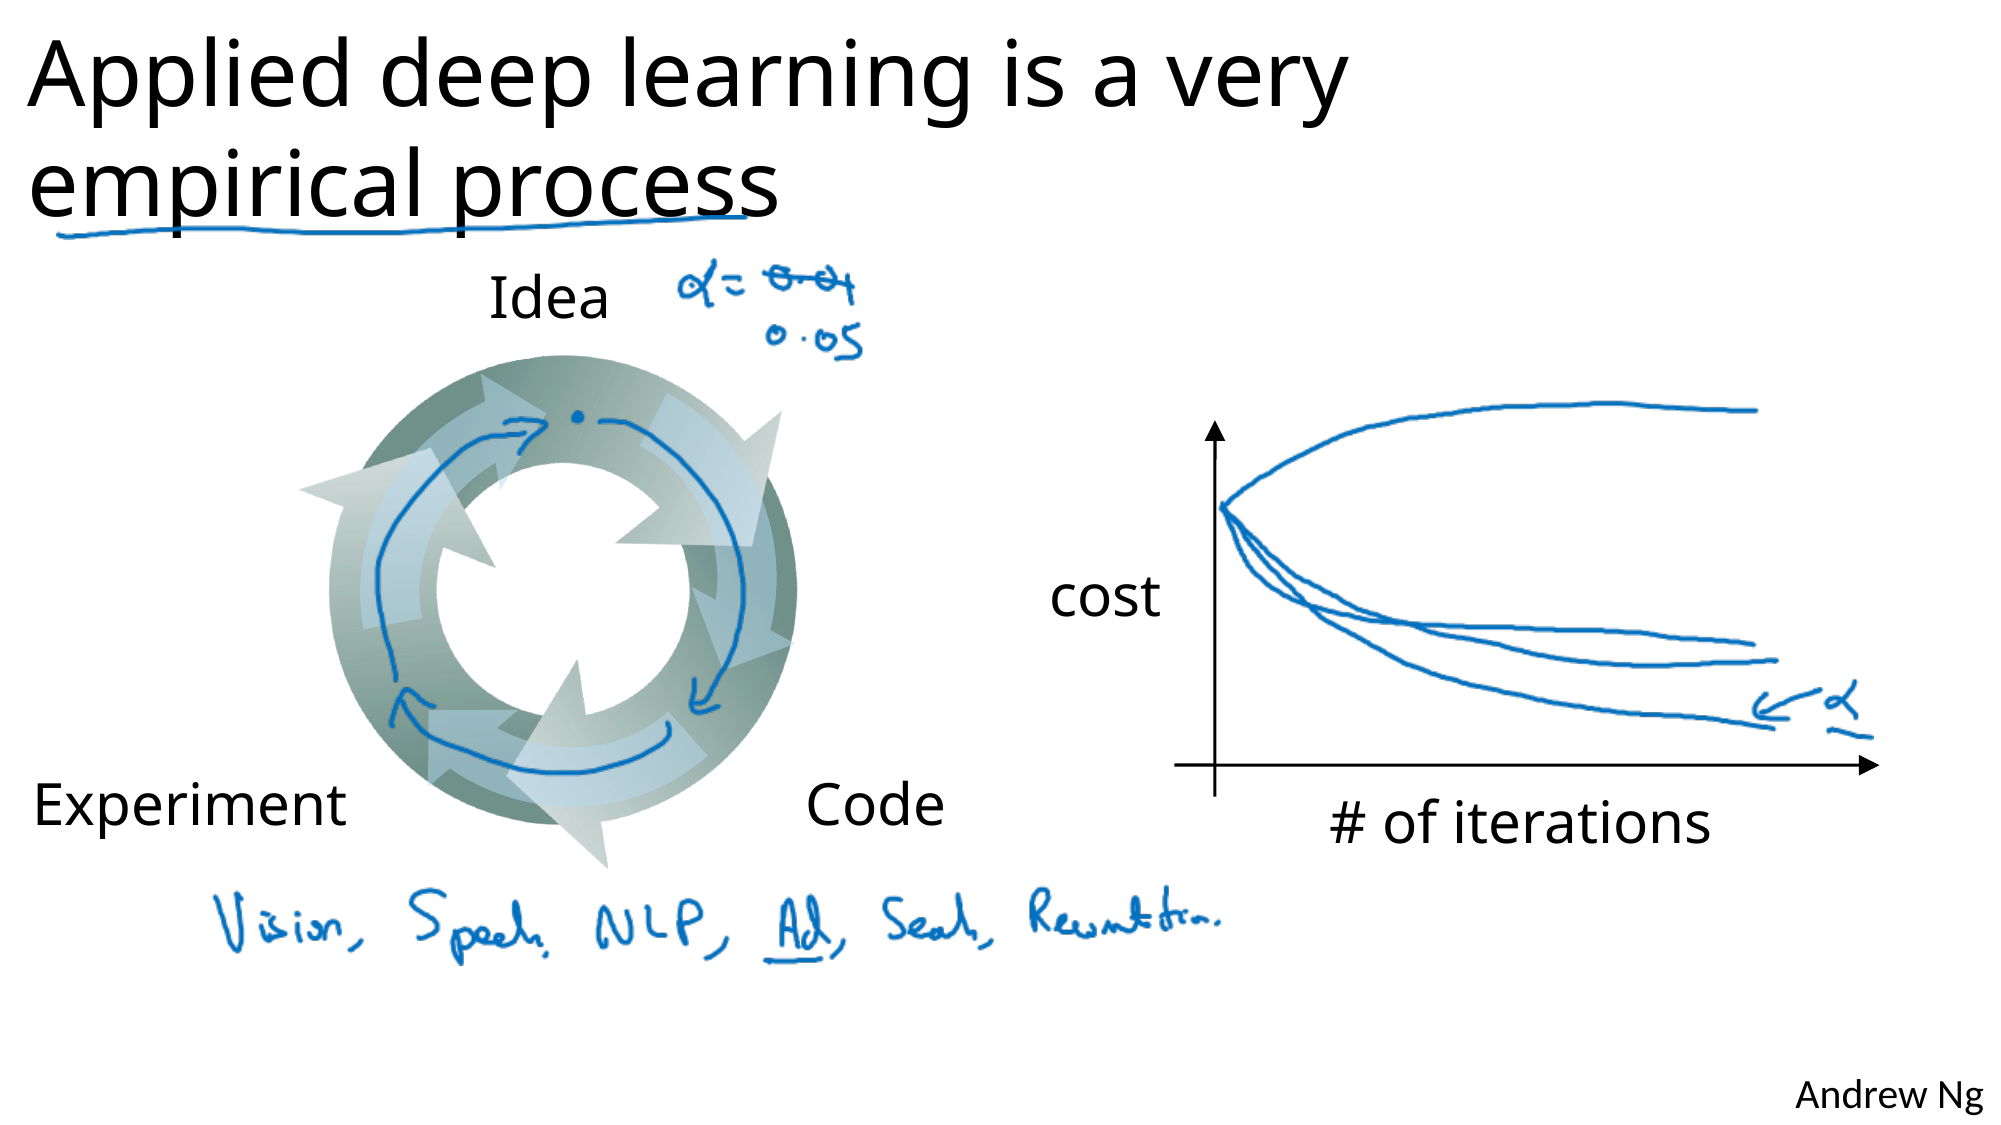

# Applied deep learning is a very empirical process
Idea
cost
# of iterations
Experiment
Code